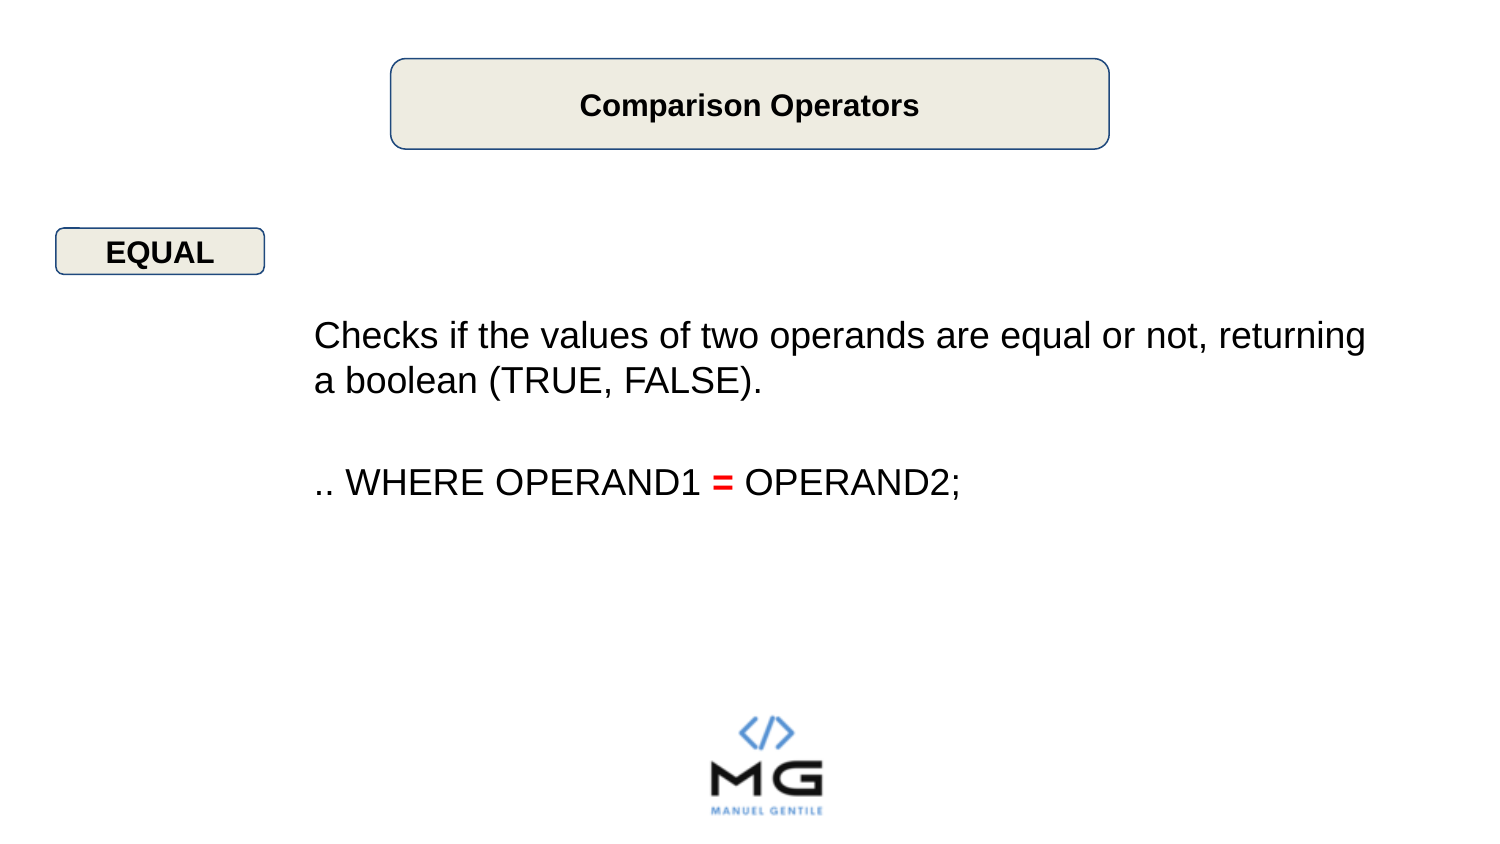

Comparison Operators
EQUAL
Checks if the values of two operands are equal or not, returning a boolean (TRUE, FALSE).
.. WHERE OPERAND1 = OPERAND2;